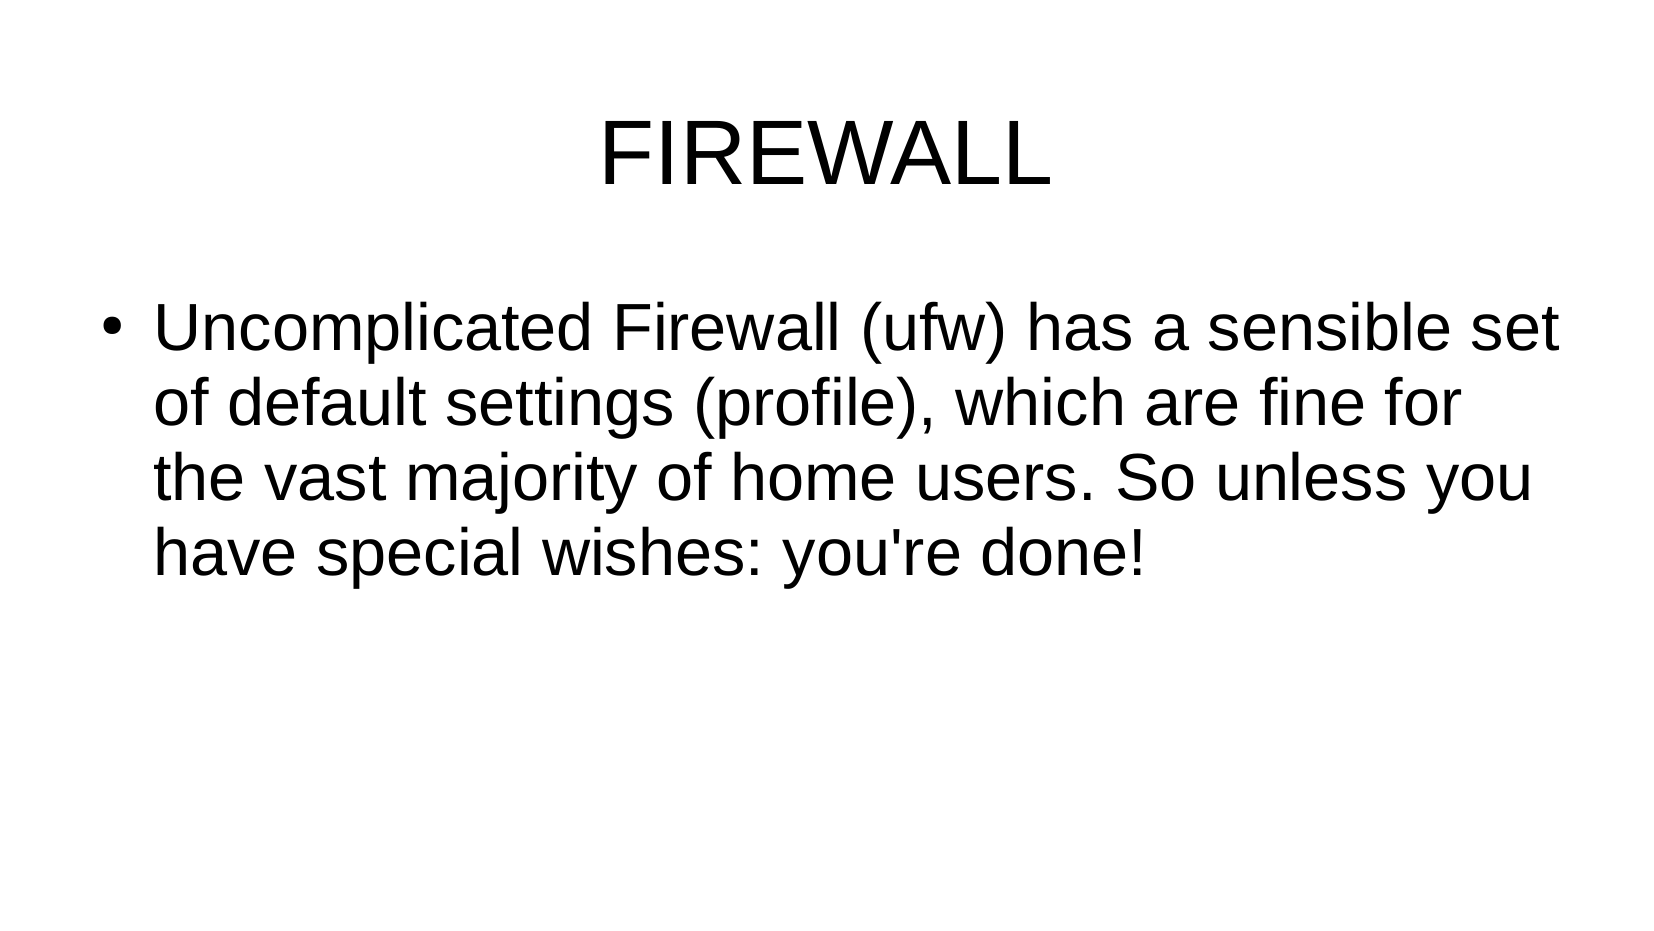

# FIREWALL
Uncomplicated Firewall (ufw) has a sensible set of default settings (profile), which are fine for the vast majority of home users. So unless you have special wishes: you're done!